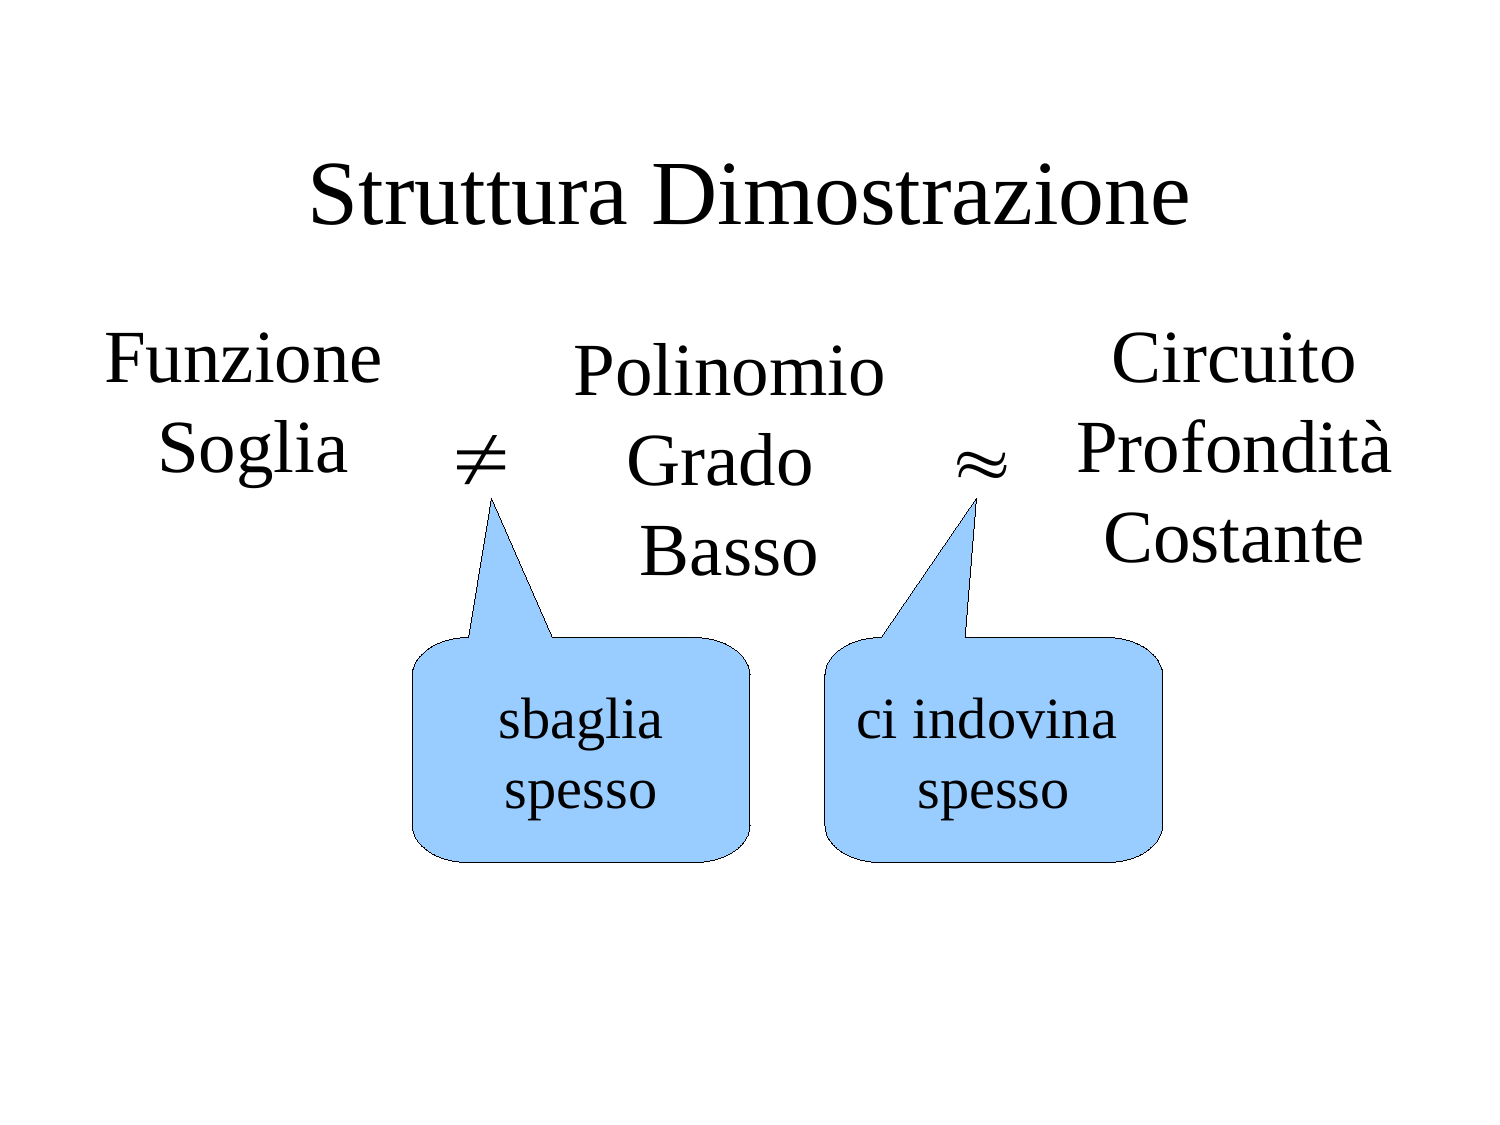

# Struttura Dimostrazione
Funzione
Soglia
Circuito
Profondità Costante
Polinomio
Grado
Basso

≈
sbaglia
spesso
ci indovina
spesso